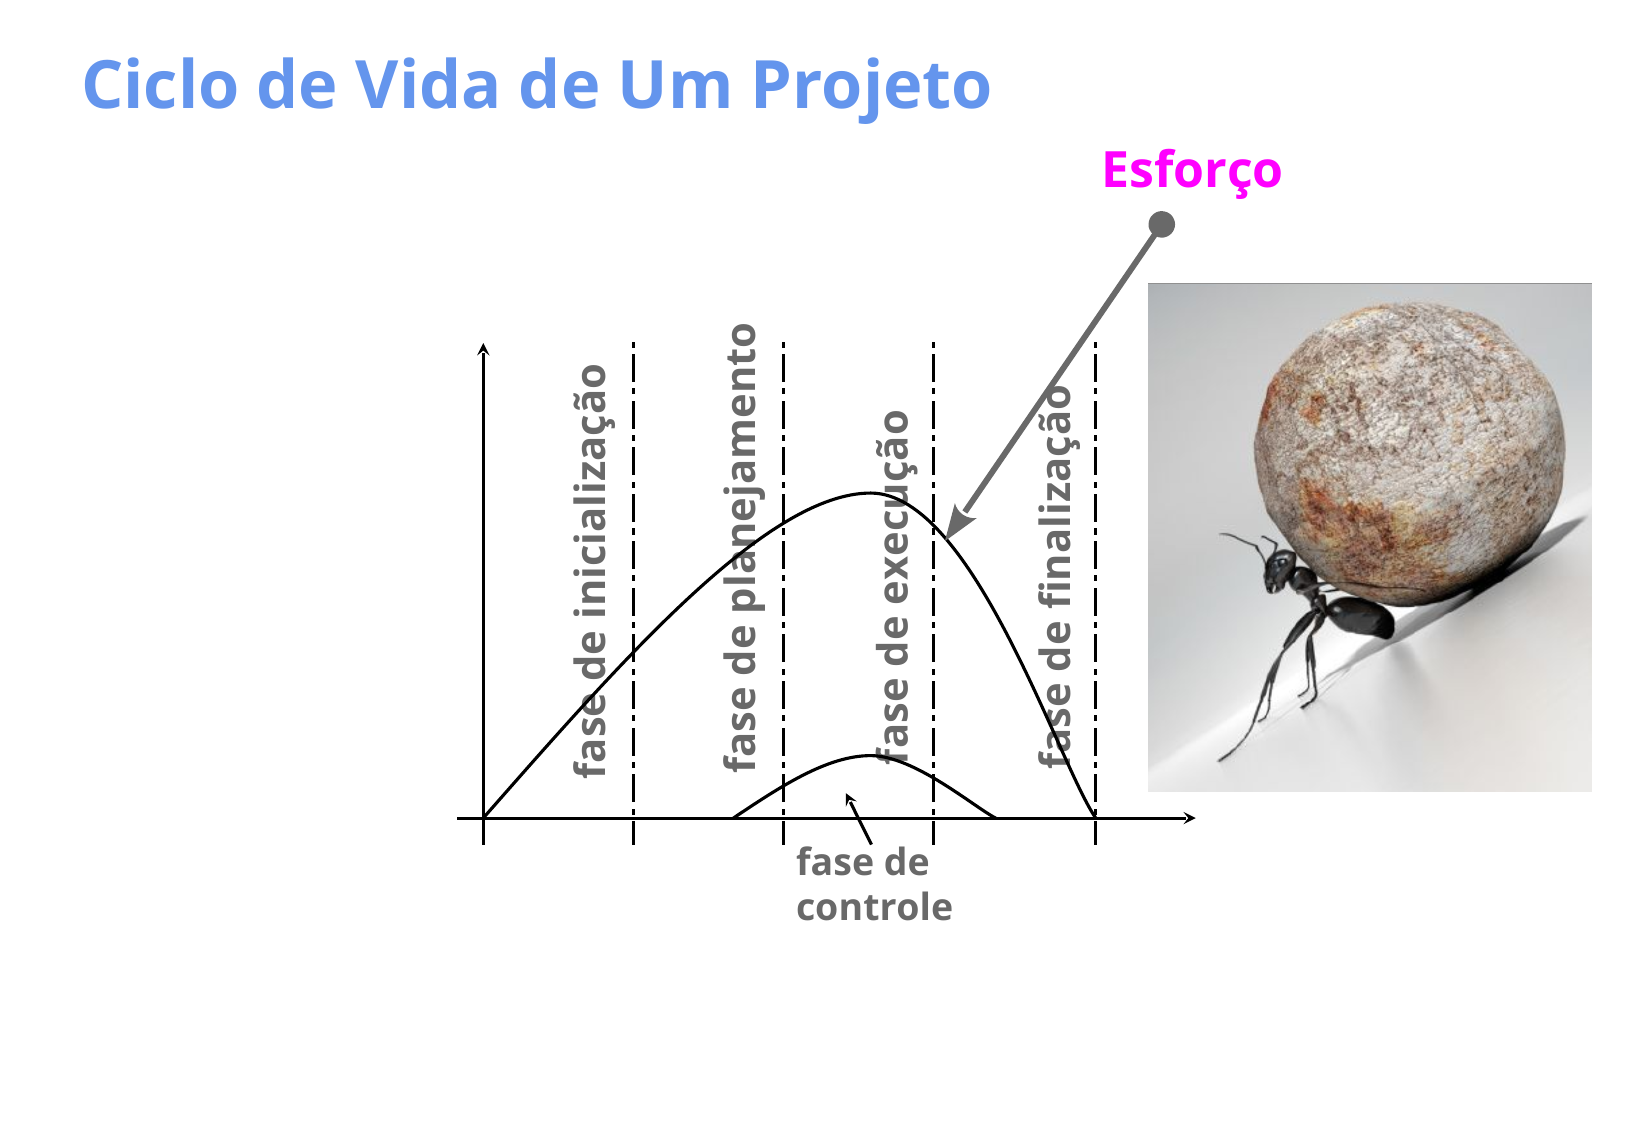

# Ciclo de Vida de Um Projeto
Esforço
fase de planejamento
fase de inicialização
fase de finalização
fase de execução
fase de
controle